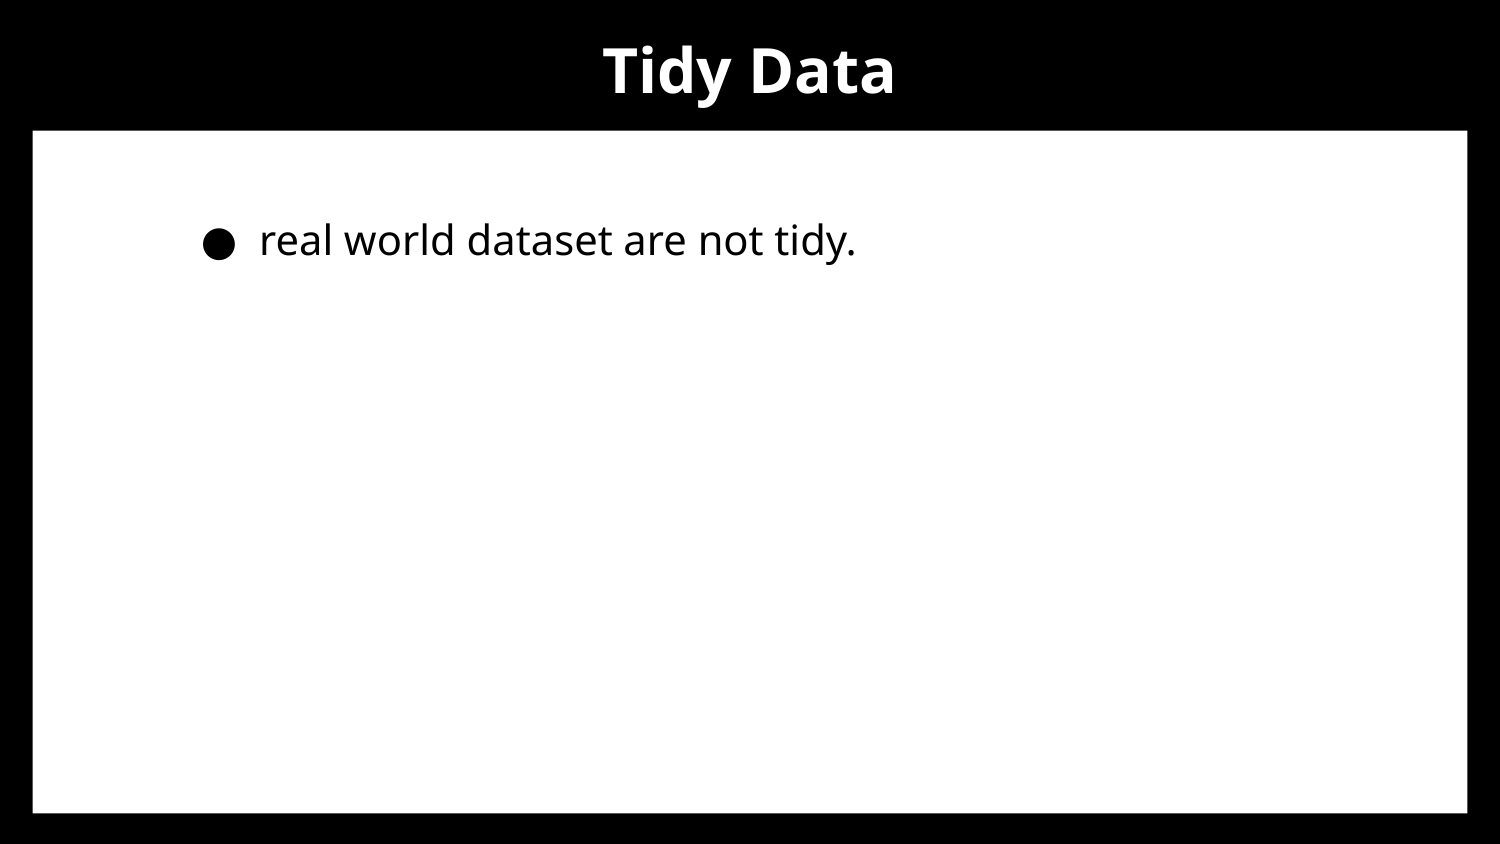

Tidy Data
real world dataset are not tidy.